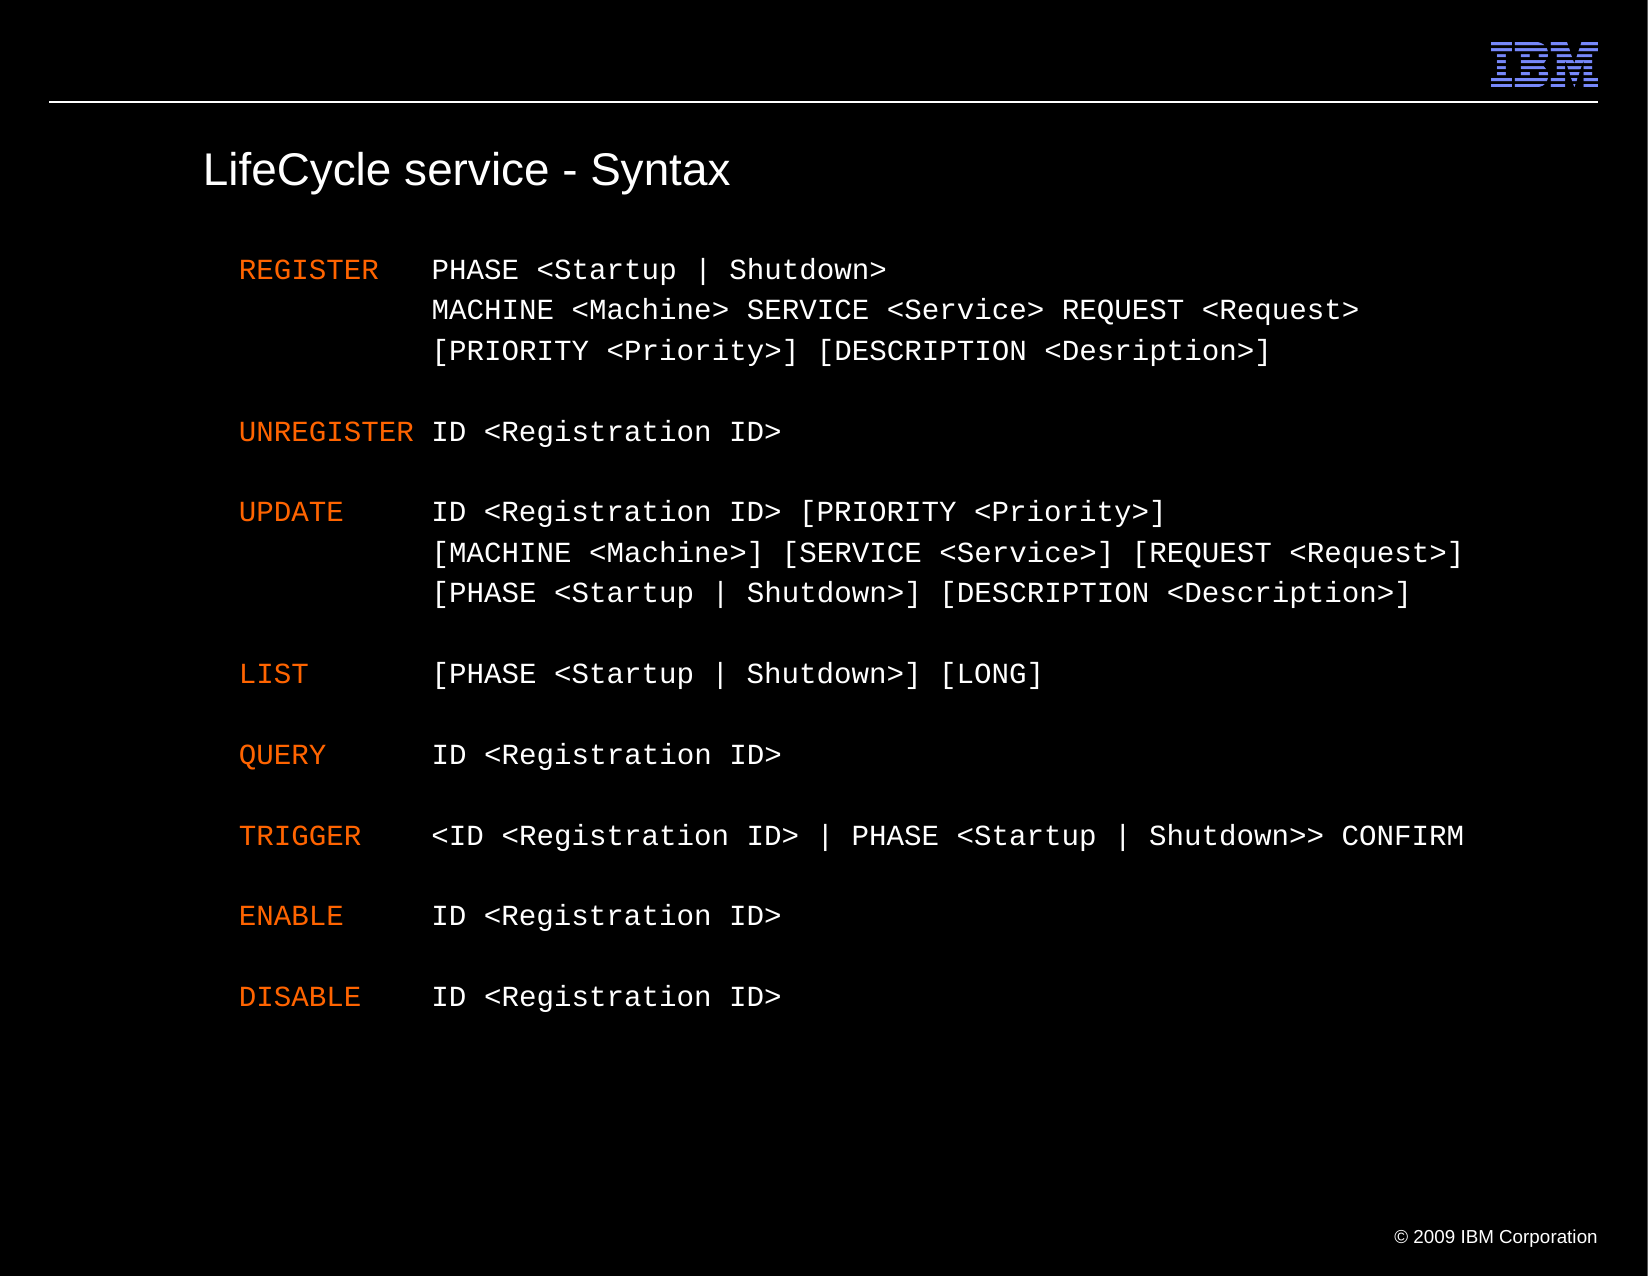

# LifeCycle service - Syntax
REGISTER PHASE <Startup | Shutdown>
 MACHINE <Machine> SERVICE <Service> REQUEST <Request>
 [PRIORITY <Priority>] [DESCRIPTION <Desription>]
UNREGISTER ID <Registration ID>
UPDATE ID <Registration ID> [PRIORITY <Priority>]
 [MACHINE <Machine>] [SERVICE <Service>] [REQUEST <Request>]
 [PHASE <Startup | Shutdown>] [DESCRIPTION <Description>]
LIST [PHASE <Startup | Shutdown>] [LONG]
QUERY ID <Registration ID>
TRIGGER <ID <Registration ID> | PHASE <Startup | Shutdown>> CONFIRM
ENABLE ID <Registration ID>
DISABLE ID <Registration ID>